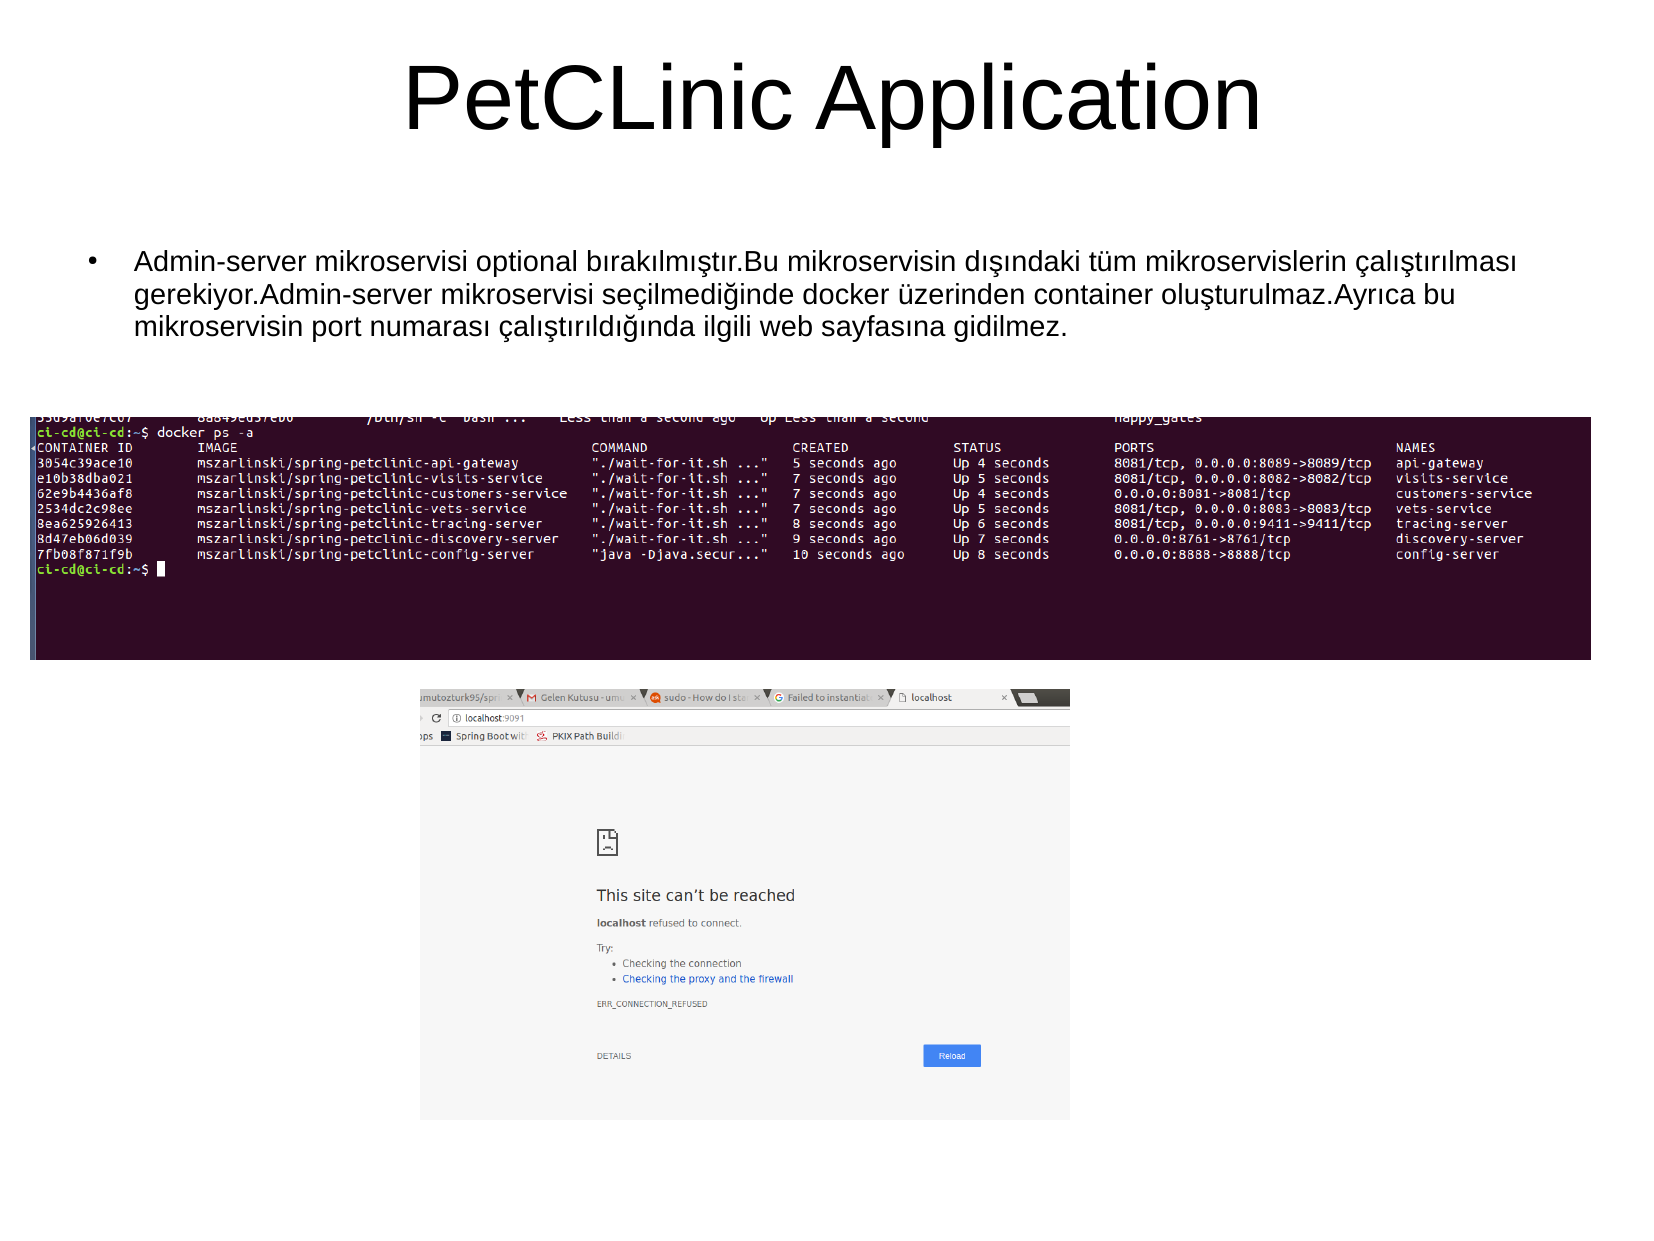

PetCLinic Application
# Admin-server mikroservisi optional bırakılmıştır.Bu mikroservisin dışındaki tüm mikroservislerin çalıştırılması gerekiyor.Admin-server mikroservisi seçilmediğinde docker üzerinden container oluşturulmaz.Ayrıca bu mikroservisin port numarası çalıştırıldığında ilgili web sayfasına gidilmez.